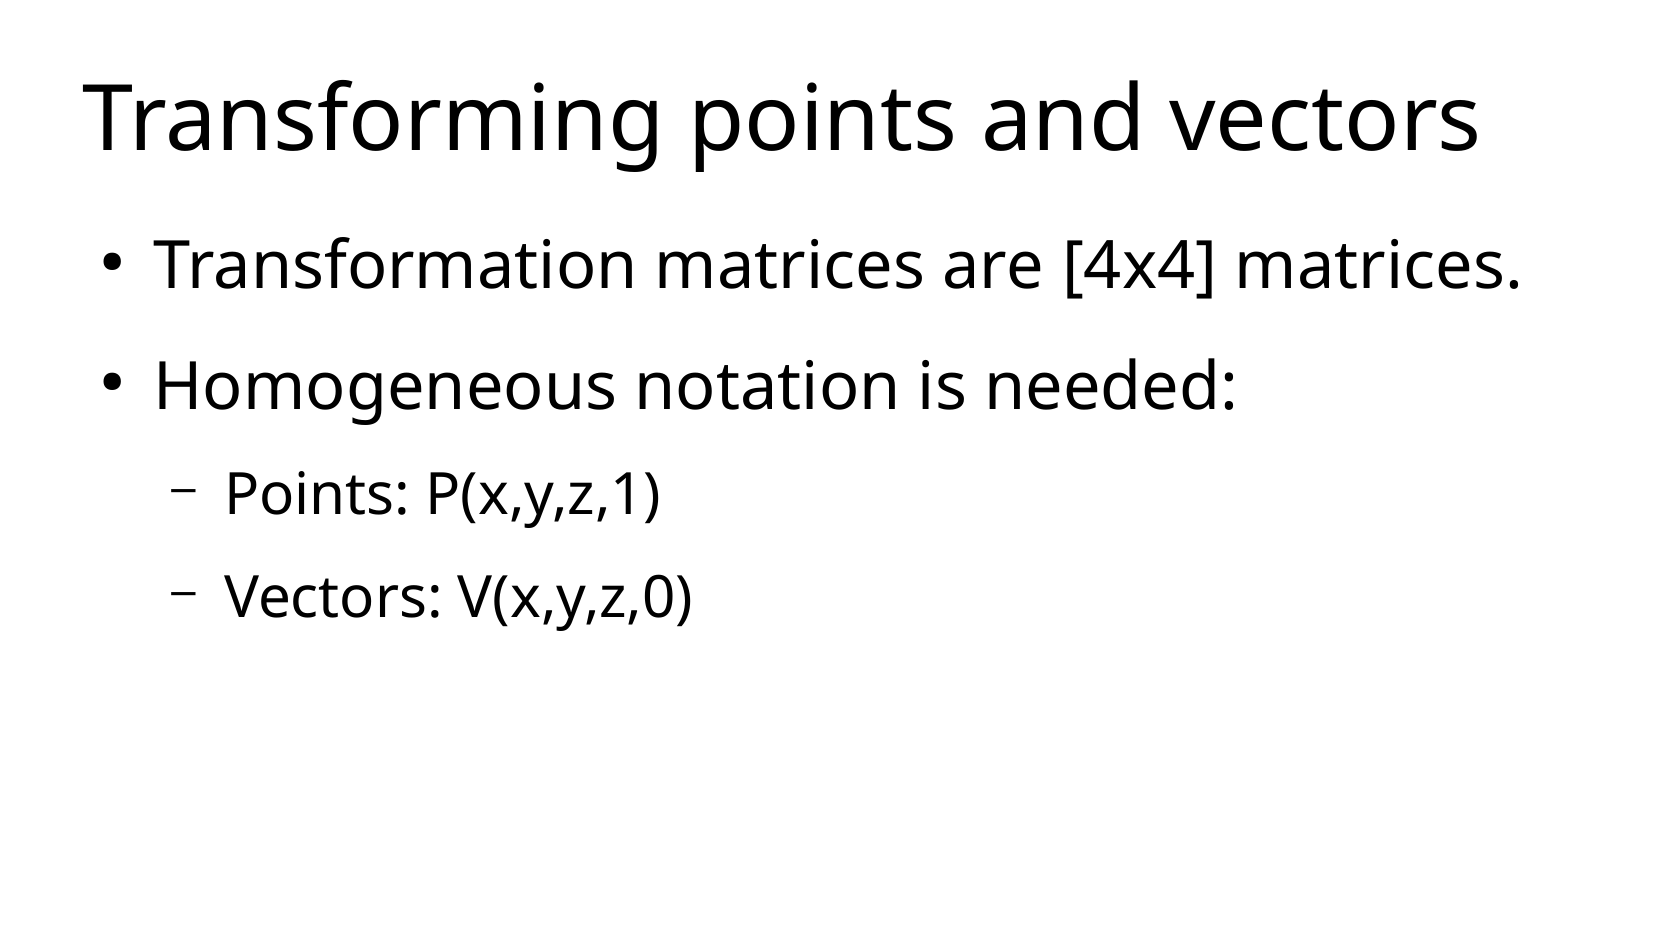

# Transforming points and vectors
Transformation matrices are [4x4] matrices.
Homogeneous notation is needed:
Points: P(x,y,z,1)
Vectors: V(x,y,z,0)